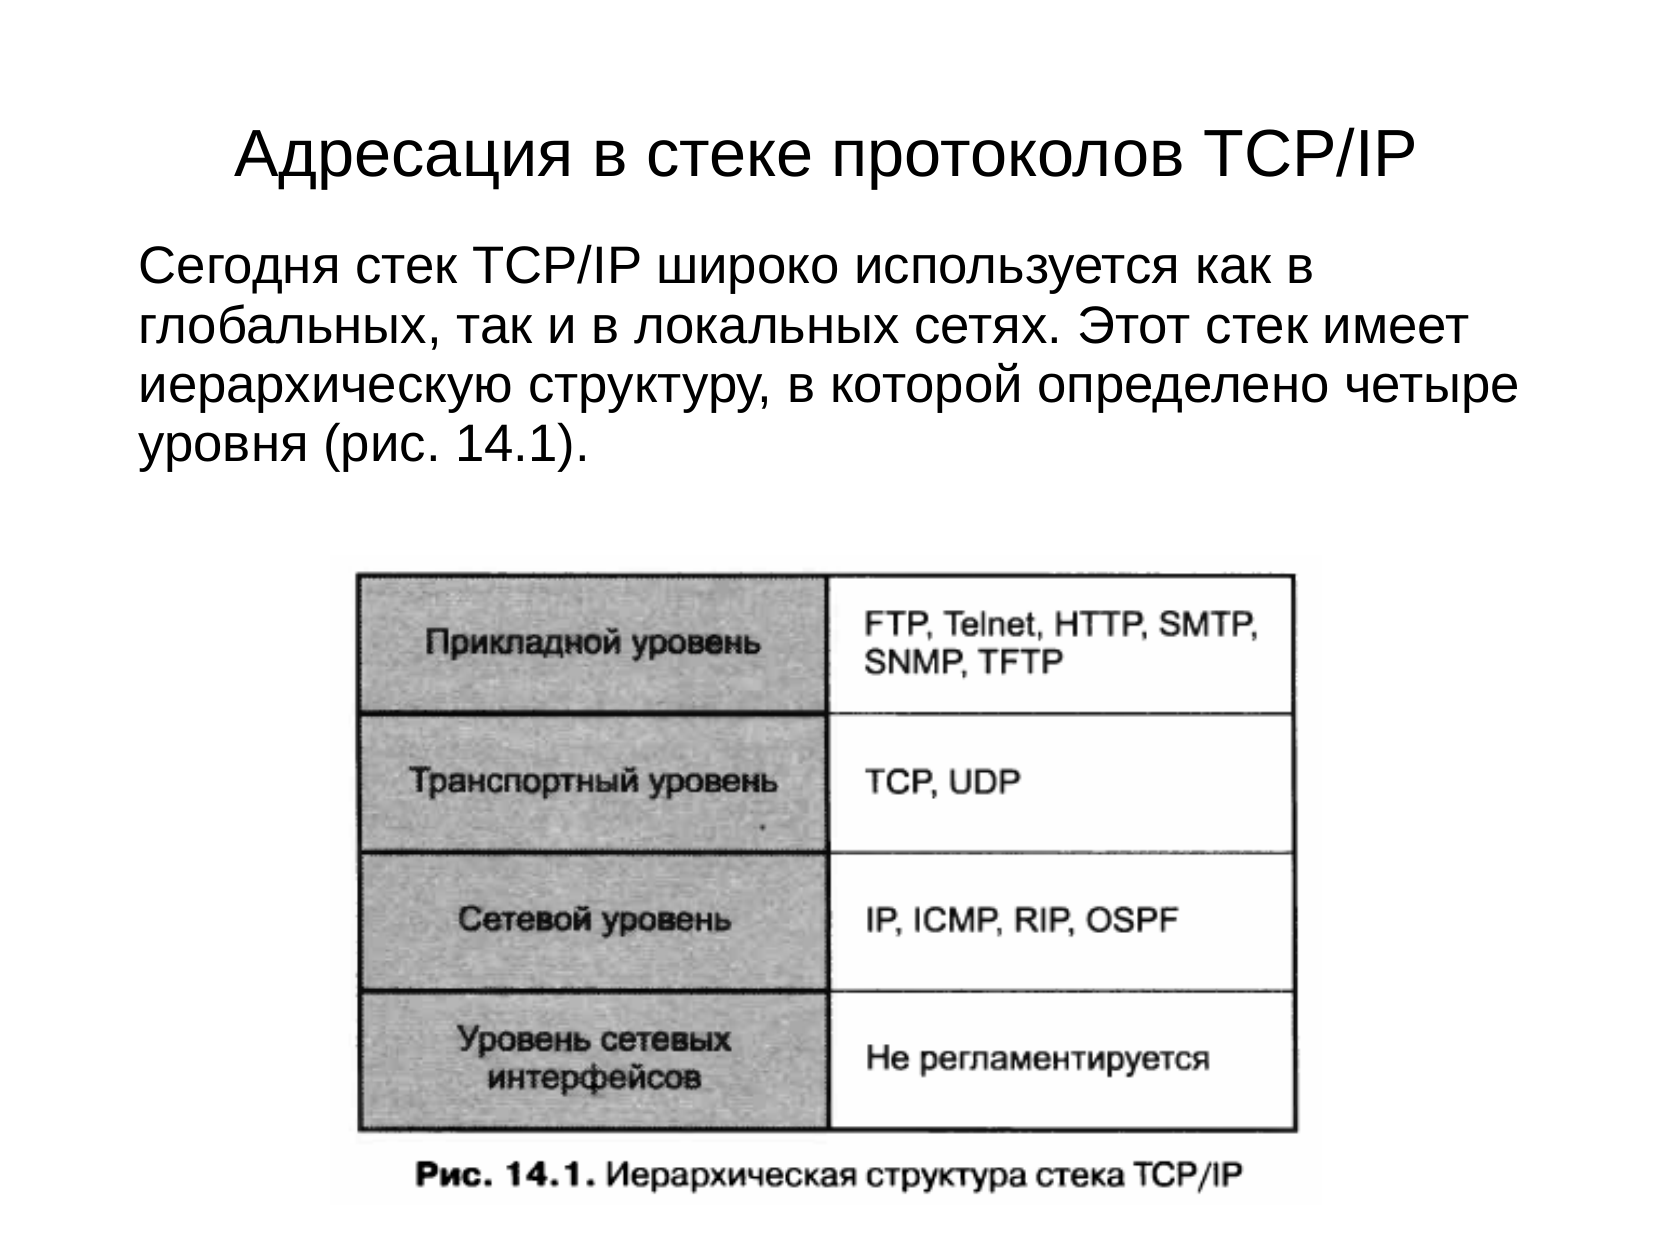

# Адресация в стеке протоколов TCP/IP
Сегодня стек TCP/IP широко используется как в глобальных, так и в локальных сетях. Этот стек имеет иерархическую структуру, в которой определено четыре уровня (рис. 14.1).